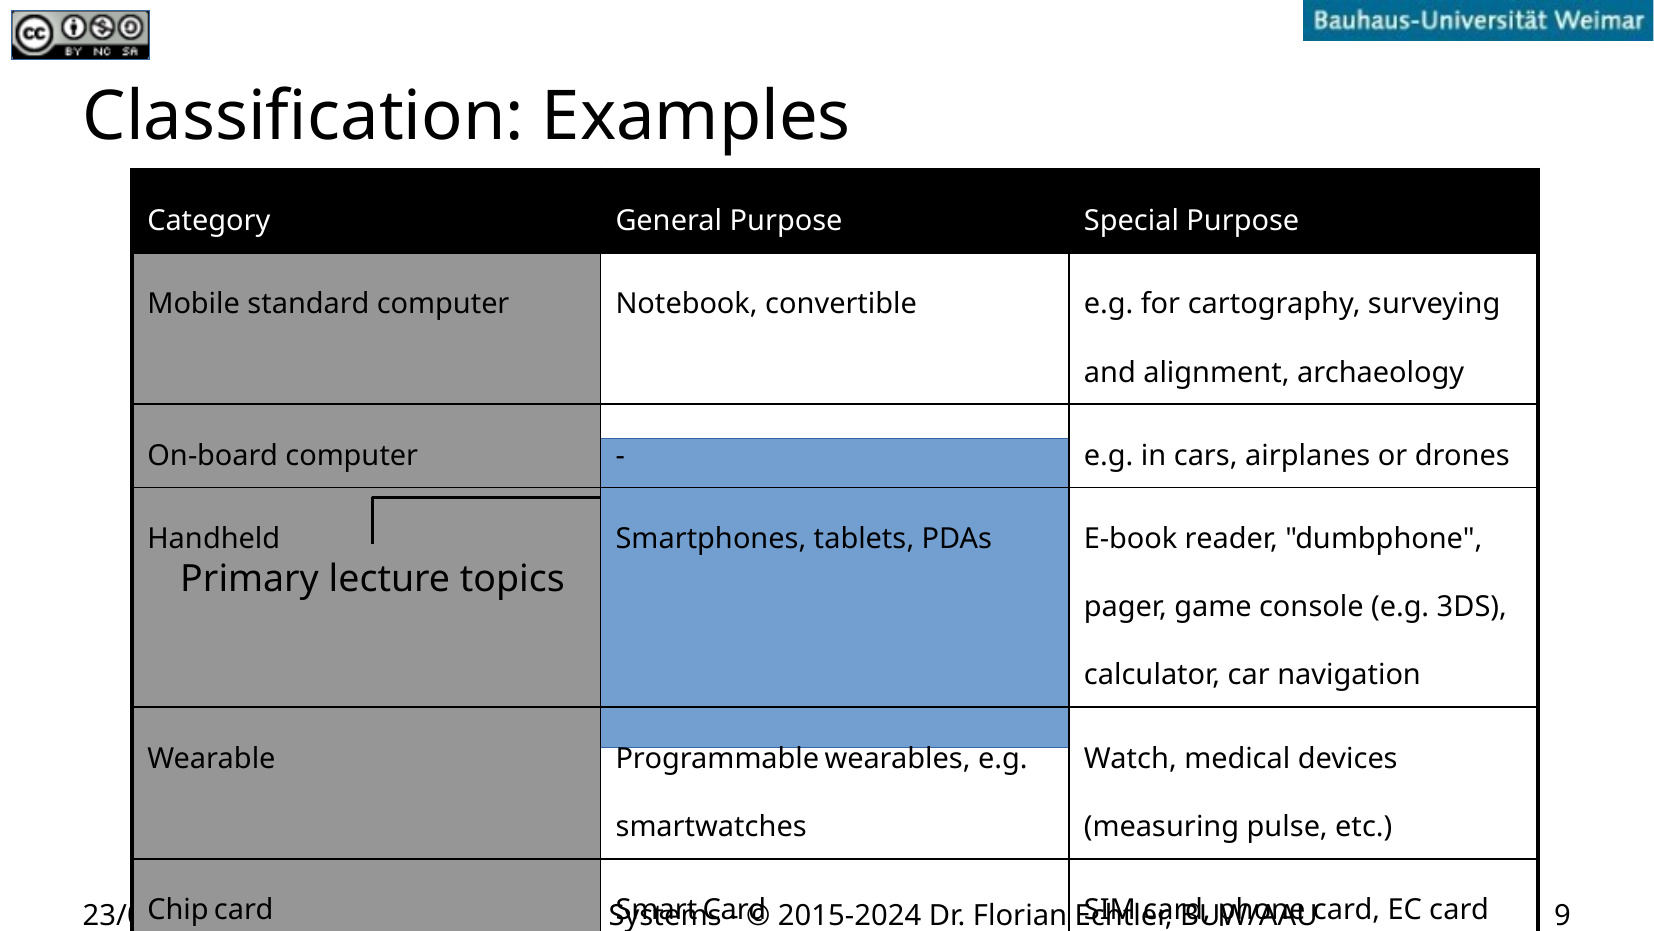

# Classification: Examples
| Category | General Purpose | Special Purpose |
| --- | --- | --- |
| Mobile standard computer | Notebook, convertible | e.g. for cartography, surveying and alignment, archaeology |
| On-board computer | - | e.g. in cars, airplanes or drones |
| Handheld | Smartphones, tablets, PDAs | E-book reader, "dumbphone", pager, game console (e.g. 3DS), calculator, car navigation |
| Wearable | Programmable wearables, e.g. smartwatches | Watch, medical devices (measuring pulse, etc.) |
| Chip card | Smart Card | SIM card, phone card, EC card with cash chip |
Primary lecture topics
Mobile Information Systems - © 2015-2024 Dr. Florian Echtler, BUW/AAU
9